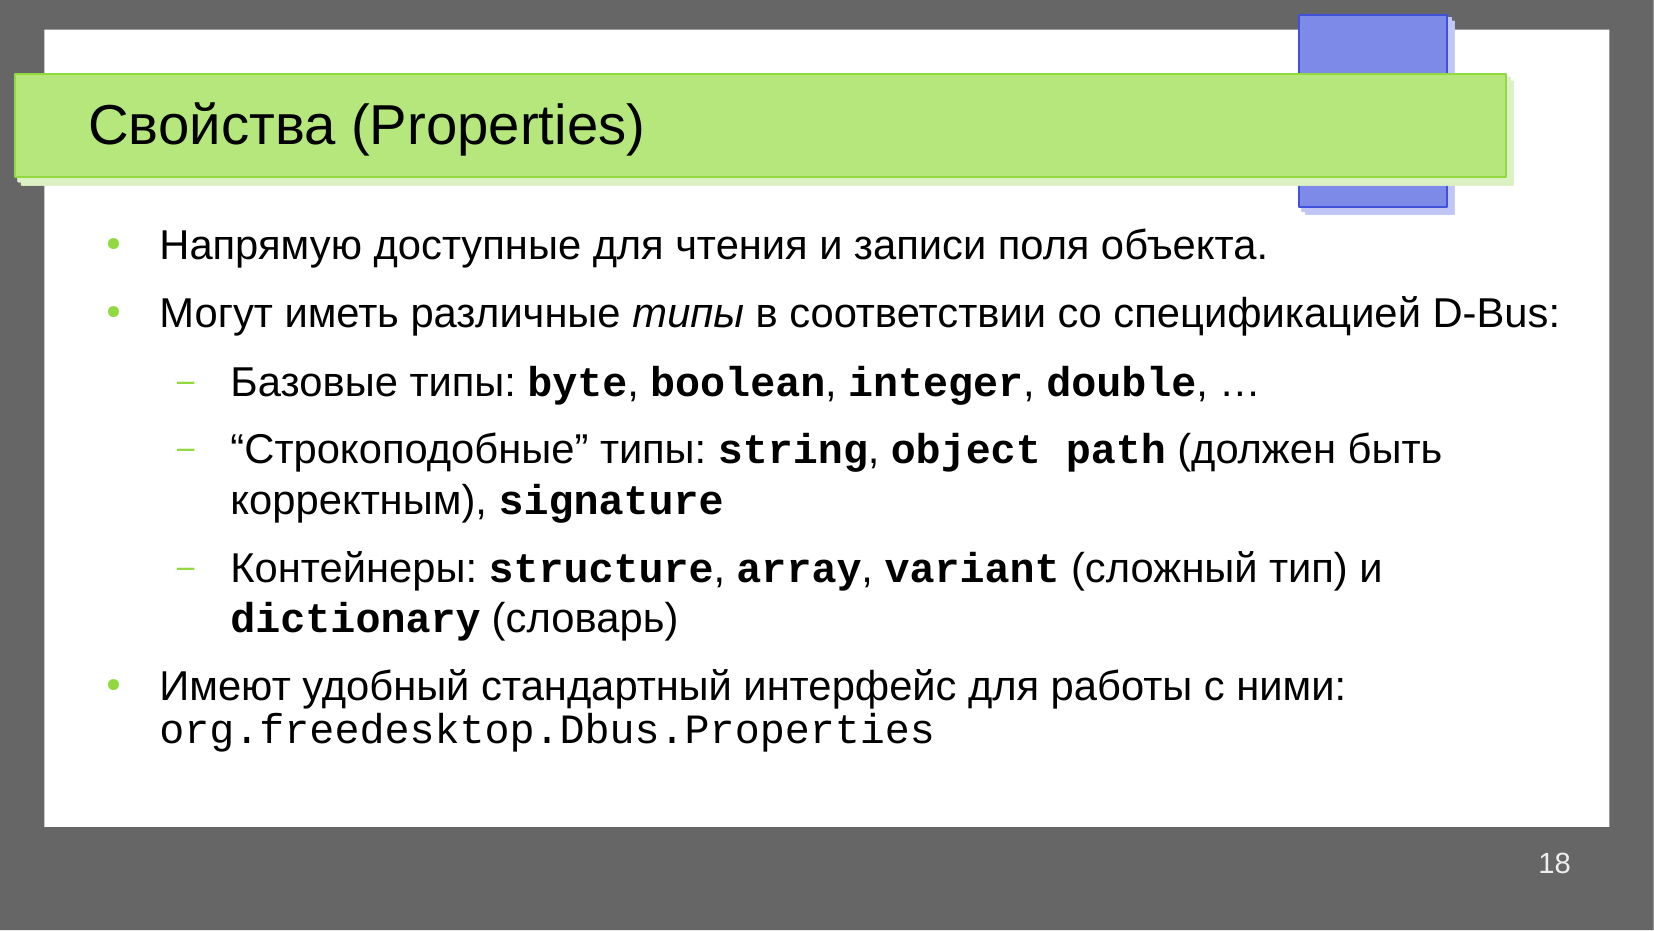

# Свойства (Properties)
Напрямую доступные для чтения и записи поля объекта.
Могут иметь различные типы в соответствии со спецификацией D-Bus:
Базовые типы: byte, boolean, integer, double, …
“Строкоподобные” типы: string, object path (должен быть корректным), signature
Контейнеры: structure, array, variant (сложный тип) и dictionary (словарь)
Имеют удобный стандартный интерфейс для работы с ними: org.freedesktop.Dbus.Properties
18